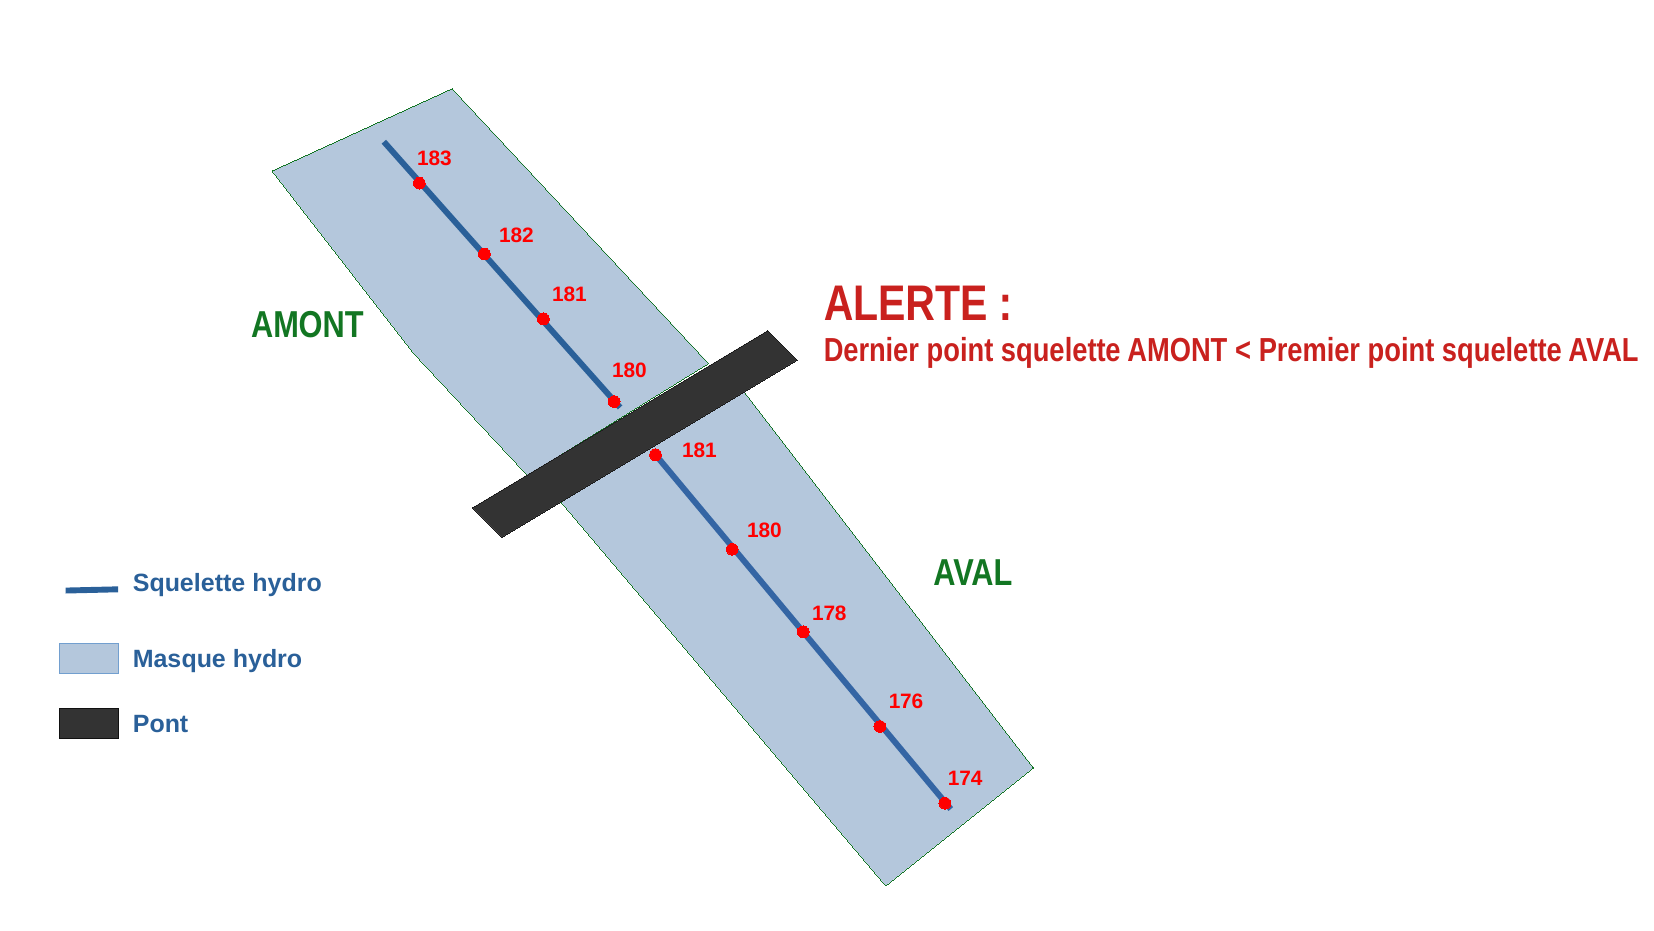

183
182
ALERTE :
Dernier point squelette AMONT < Premier point squelette AVAL
181
AMONT
180
181
180
AVAL
Squelette hydro
178
Masque hydro
176
Pont
174